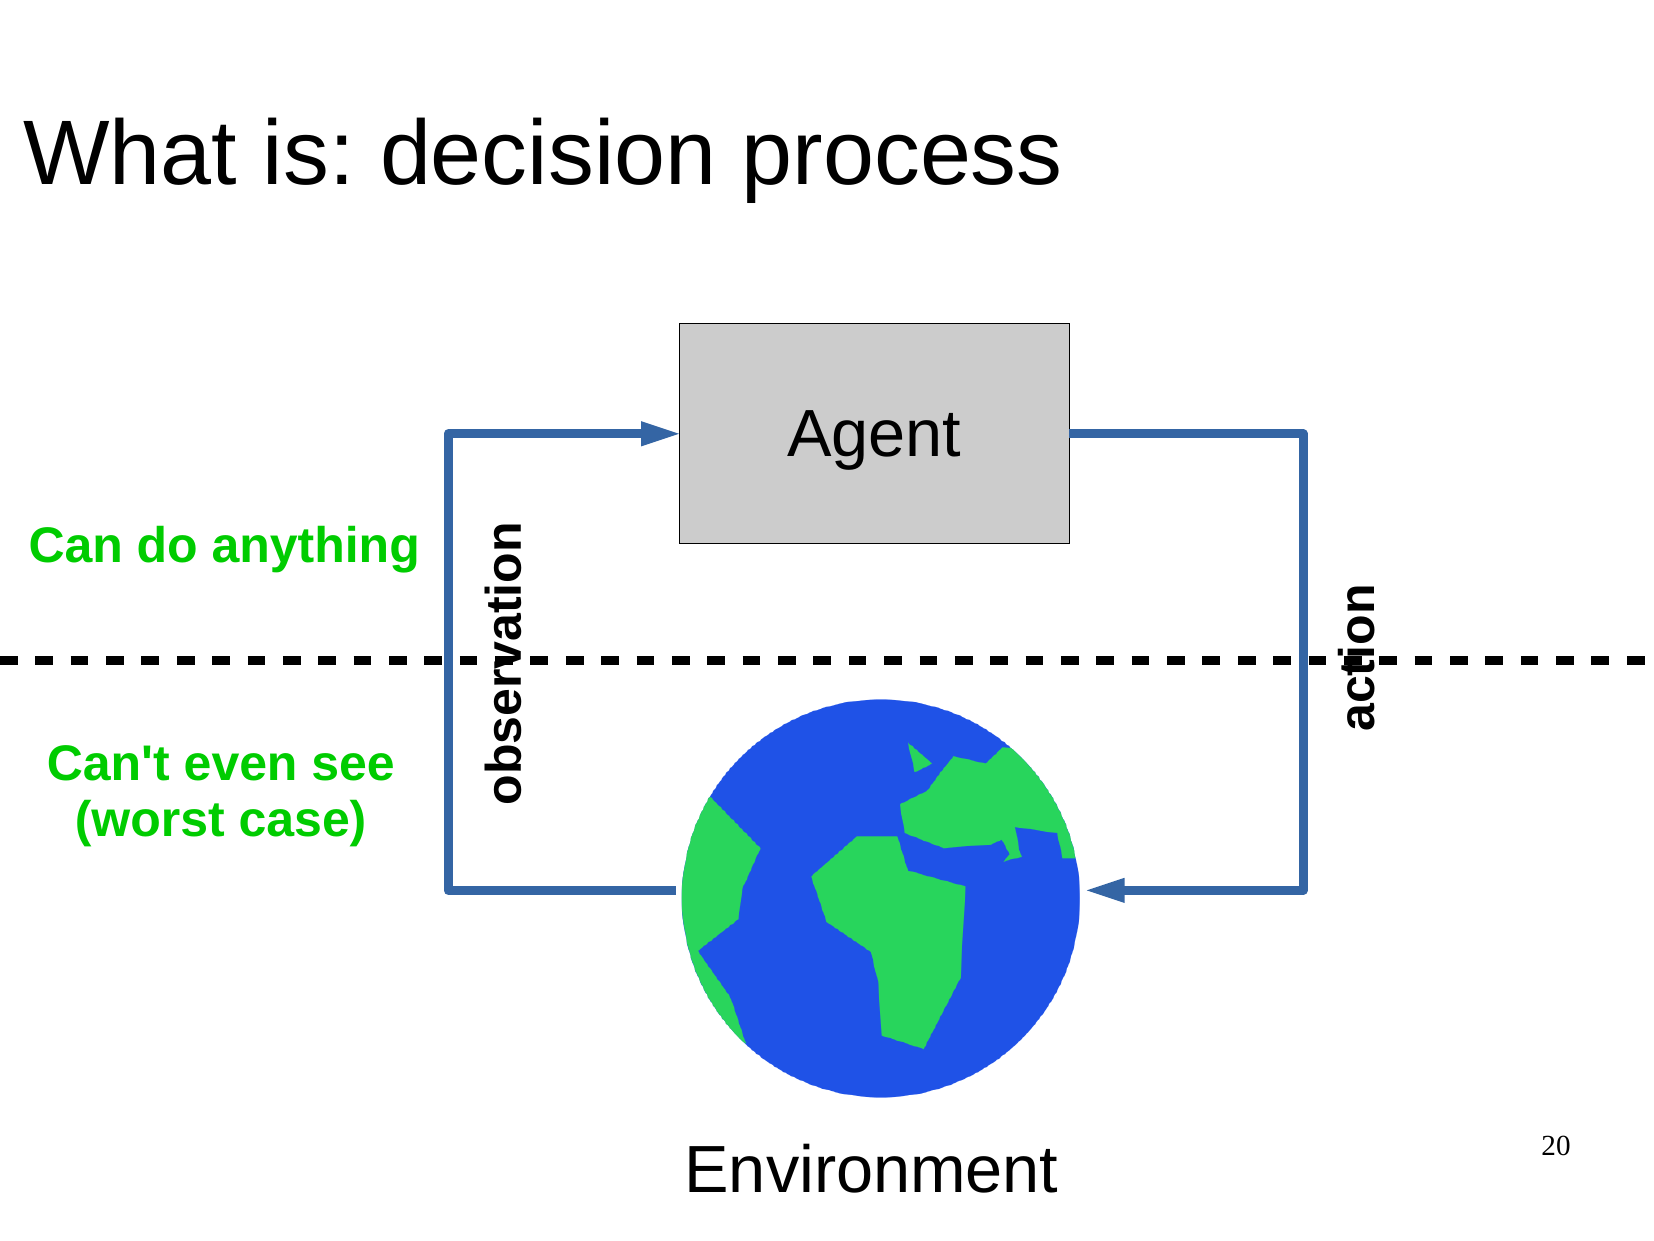

# What is: decision process
Agent
Can do anything
action
observation
Can't even see
(worst case)
Environment
20